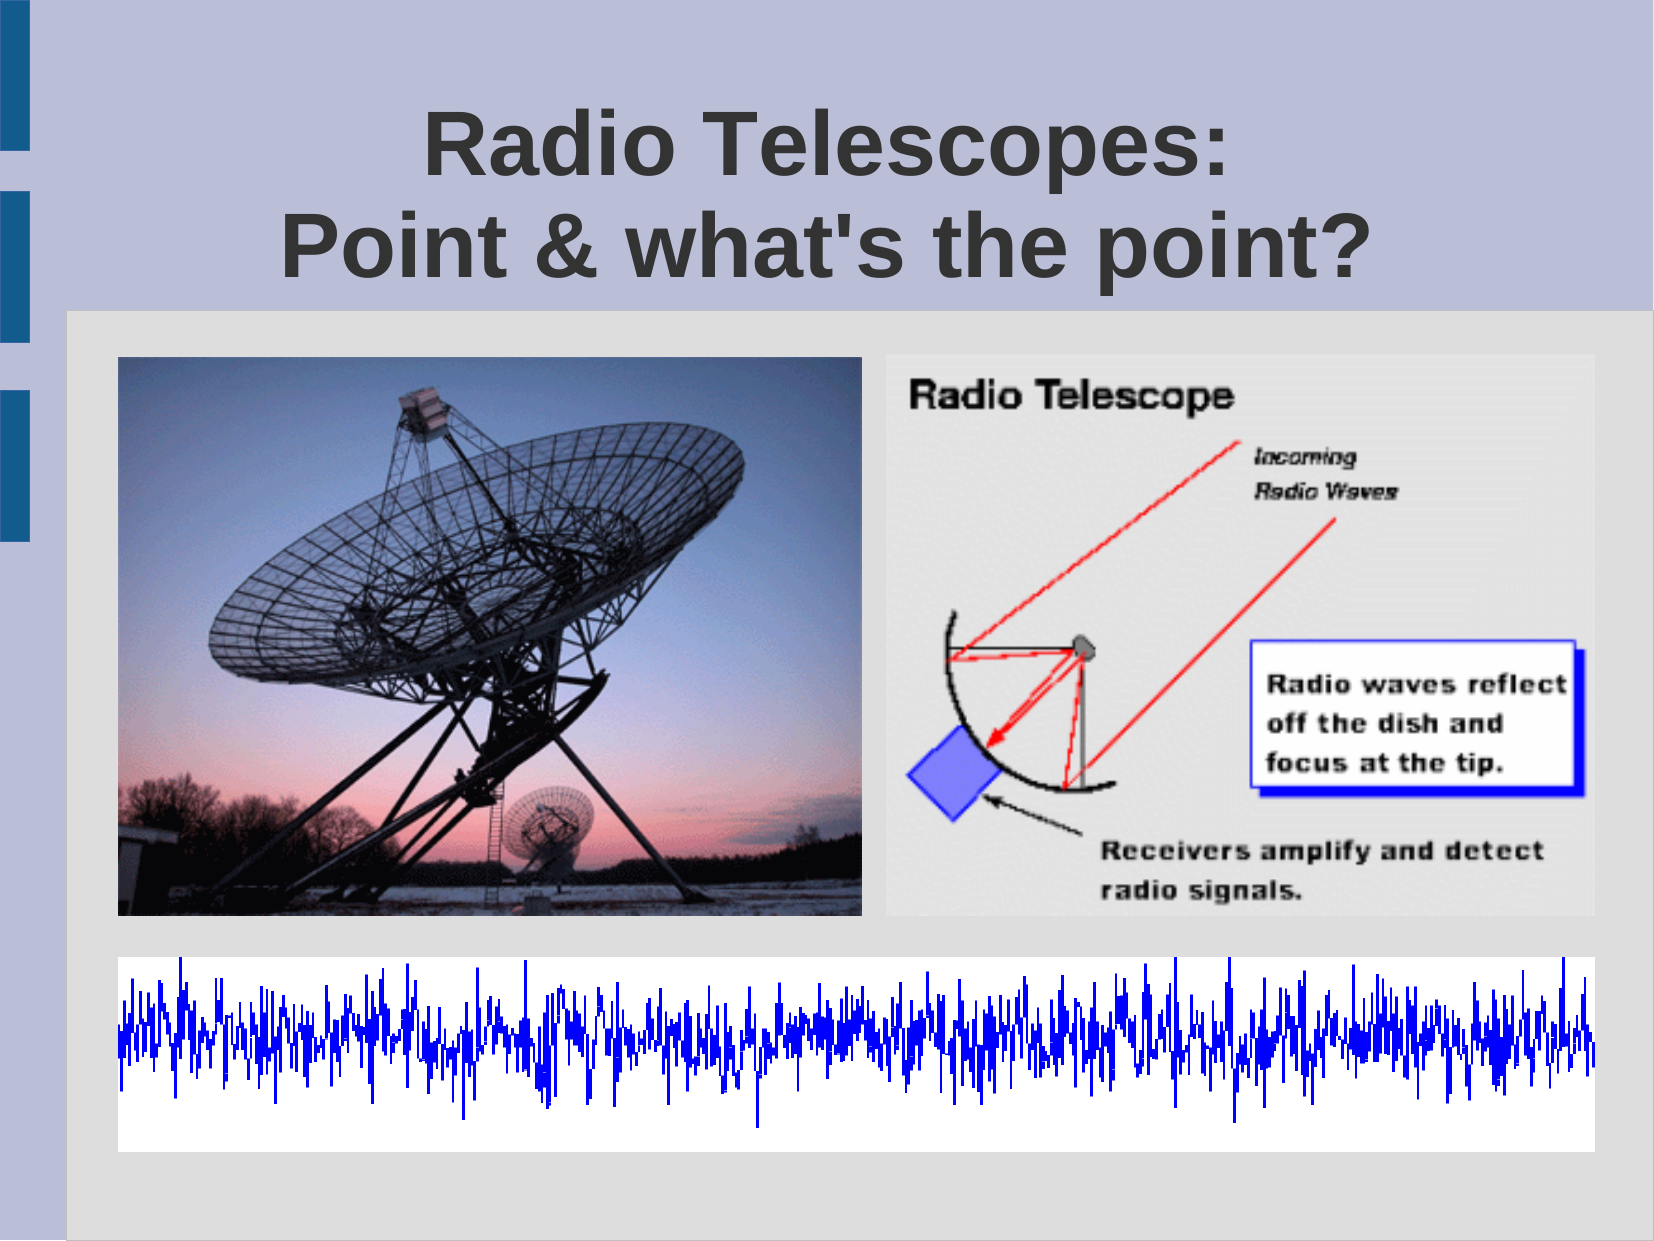

# Radio Telescopes: Point & what's the point?